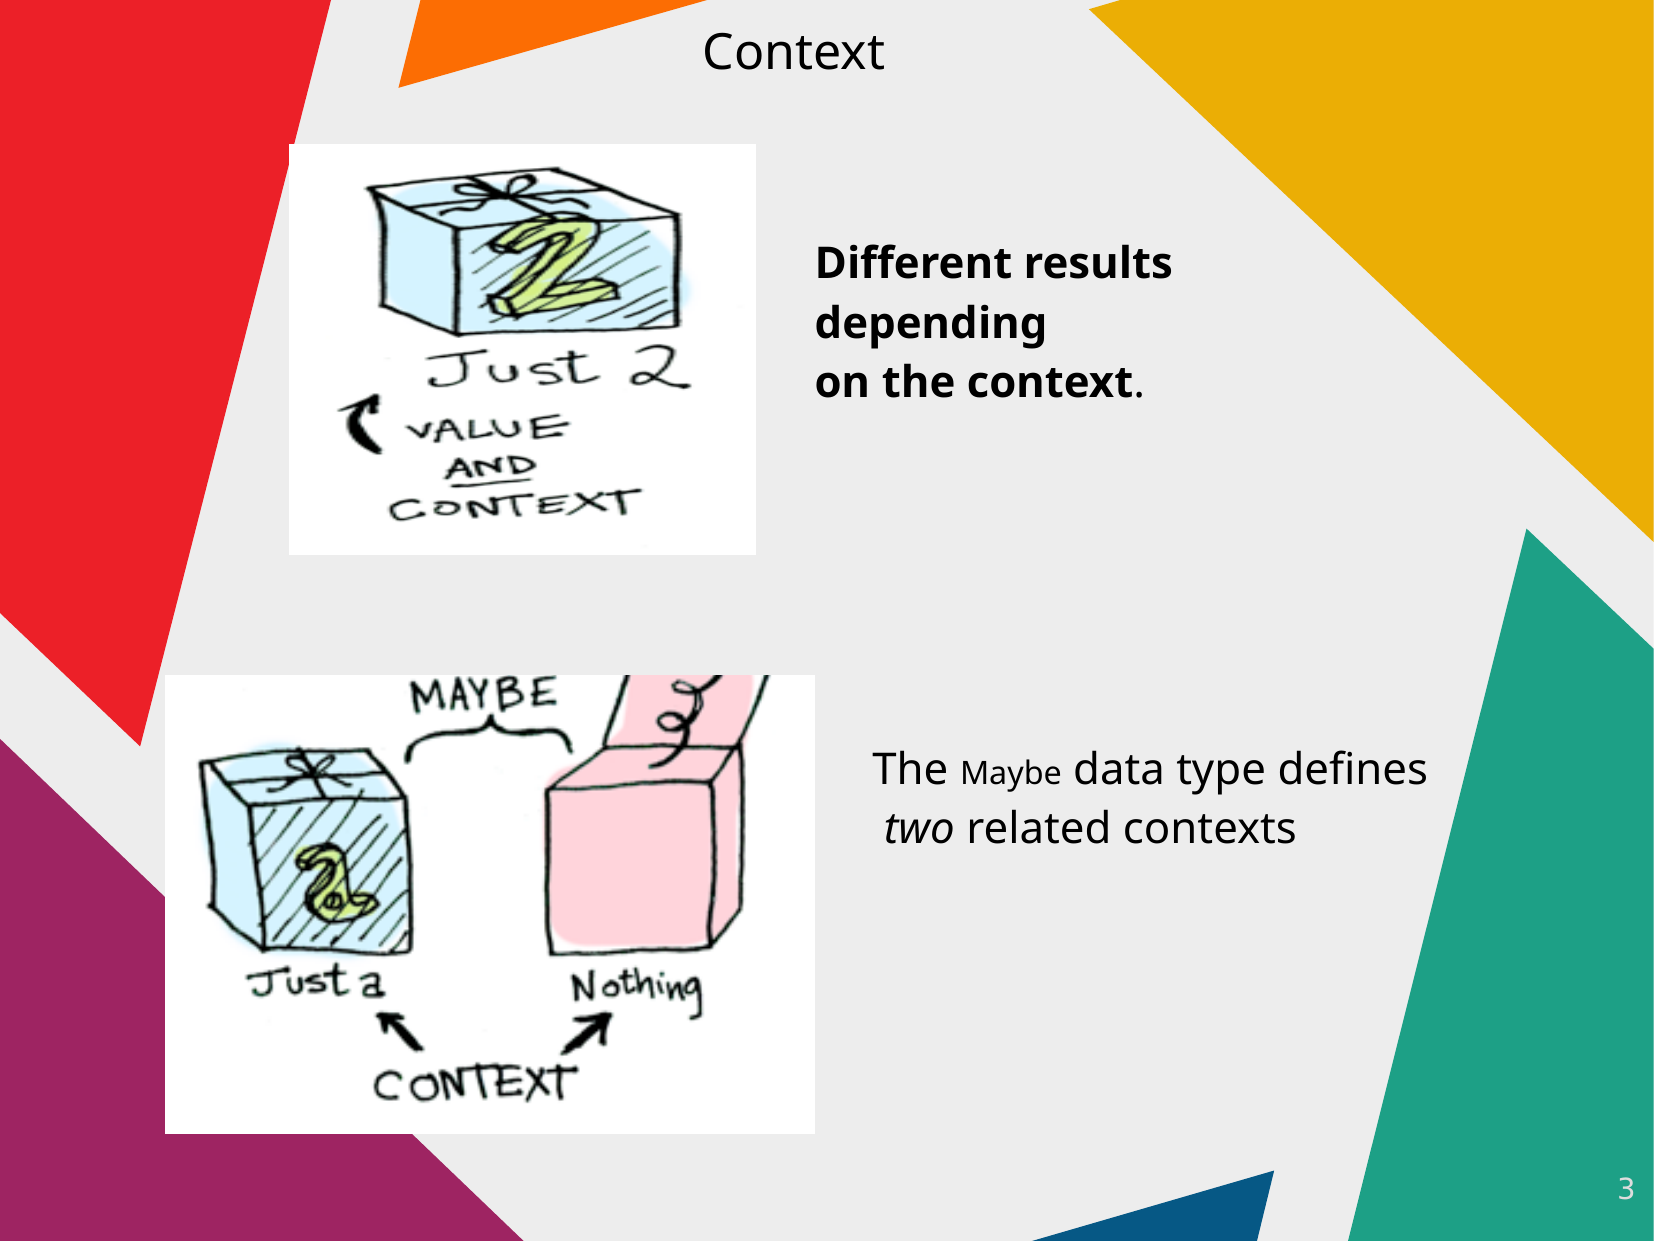

# Context
Different results
depending
on the context.
The Maybe data type defines
 two related contexts
3